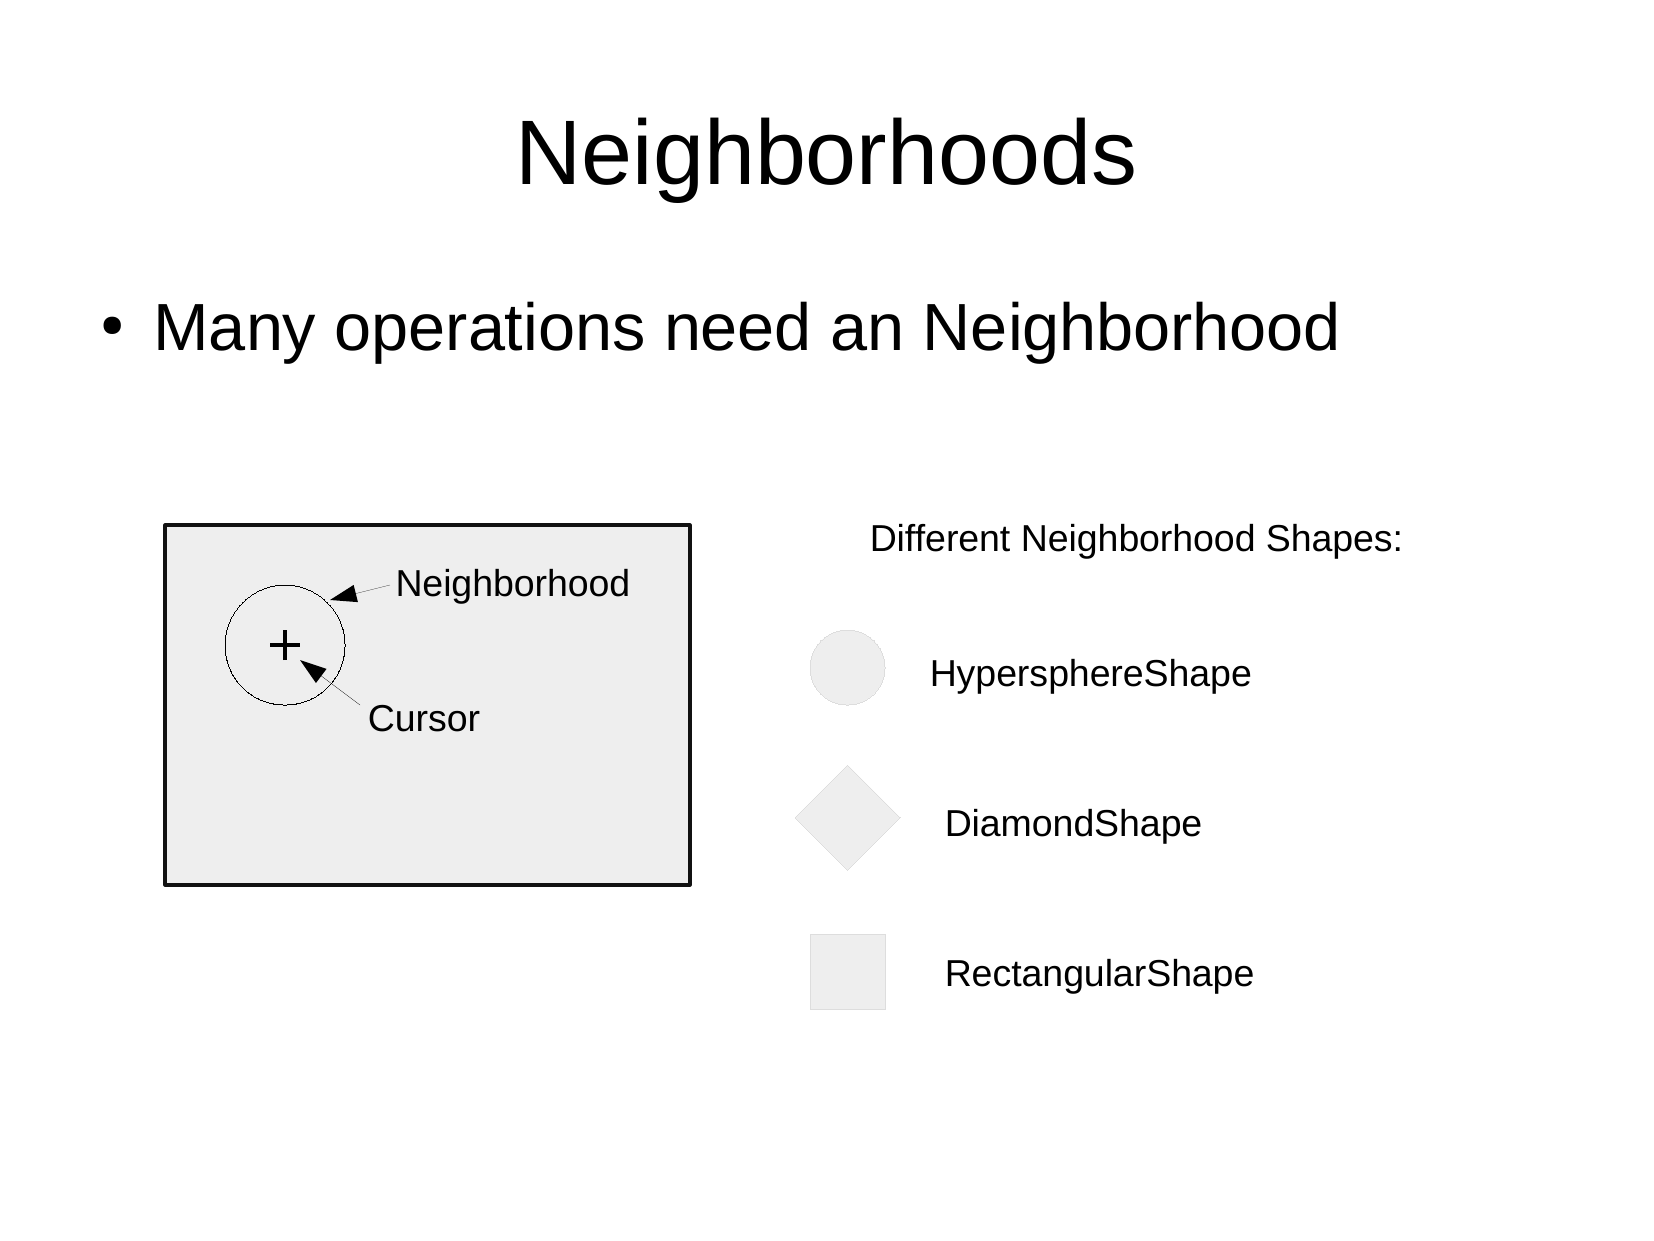

# Neighborhoods
Many operations need an Neighborhood
Different Neighborhood Shapes:
Neighborhood
HypersphereShape
Cursor
DiamondShape
RectangularShape